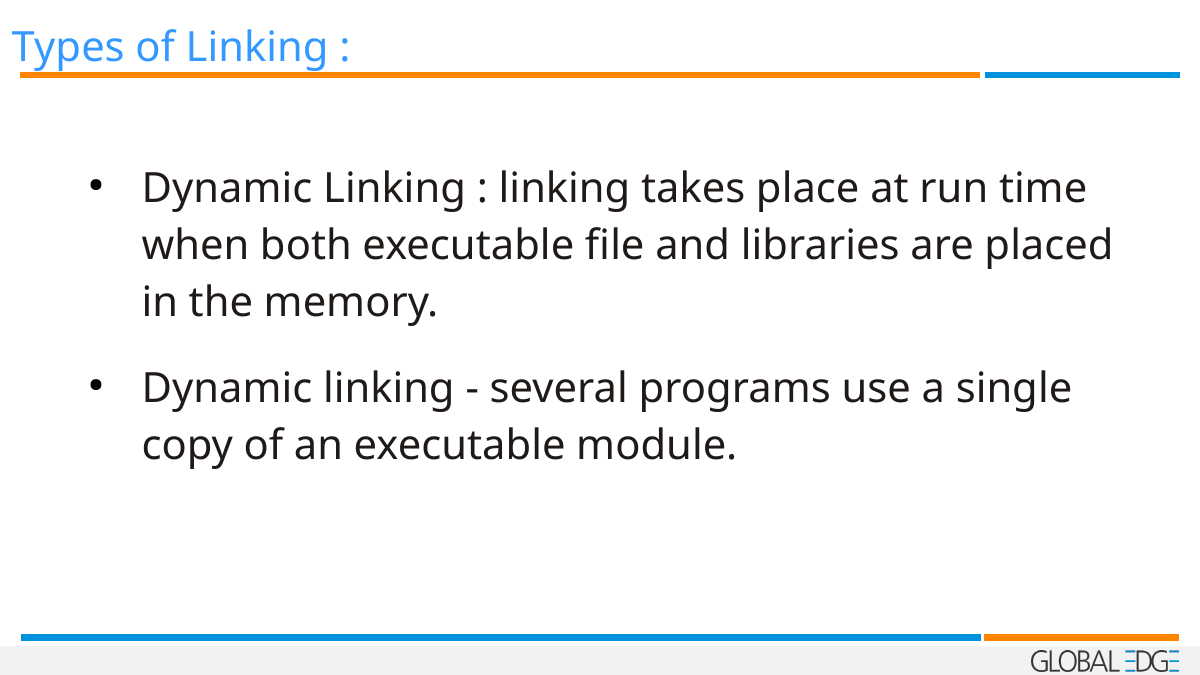

# Types of Linking :
Dynamic Linking : linking takes place at run time when both executable file and libraries are placed in the memory.
Dynamic linking - several programs use a single copy of an executable module.